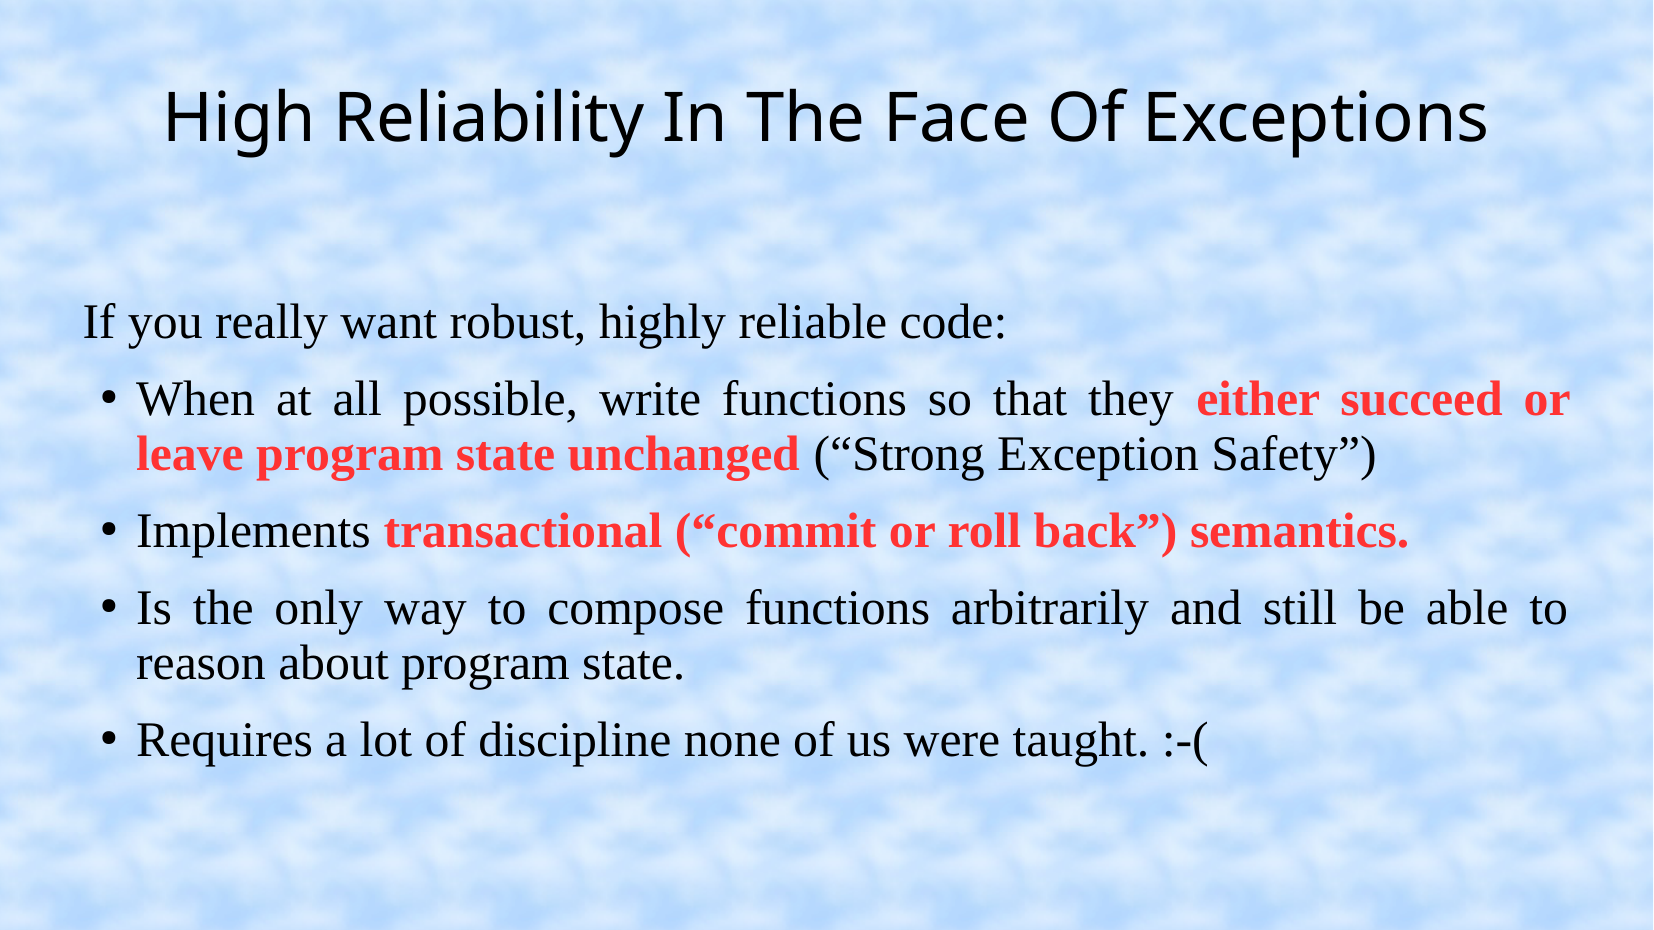

# High Reliability In The Face Of Exceptions
If you really want robust, highly reliable code:
When at all possible, write functions so that they either succeed or leave program state unchanged (“Strong Exception Safety”)
Implements transactional (“commit or roll back”) semantics.
Is the only way to compose functions arbitrarily and still be able to reason about program state.
Requires a lot of discipline none of us were taught. :-(